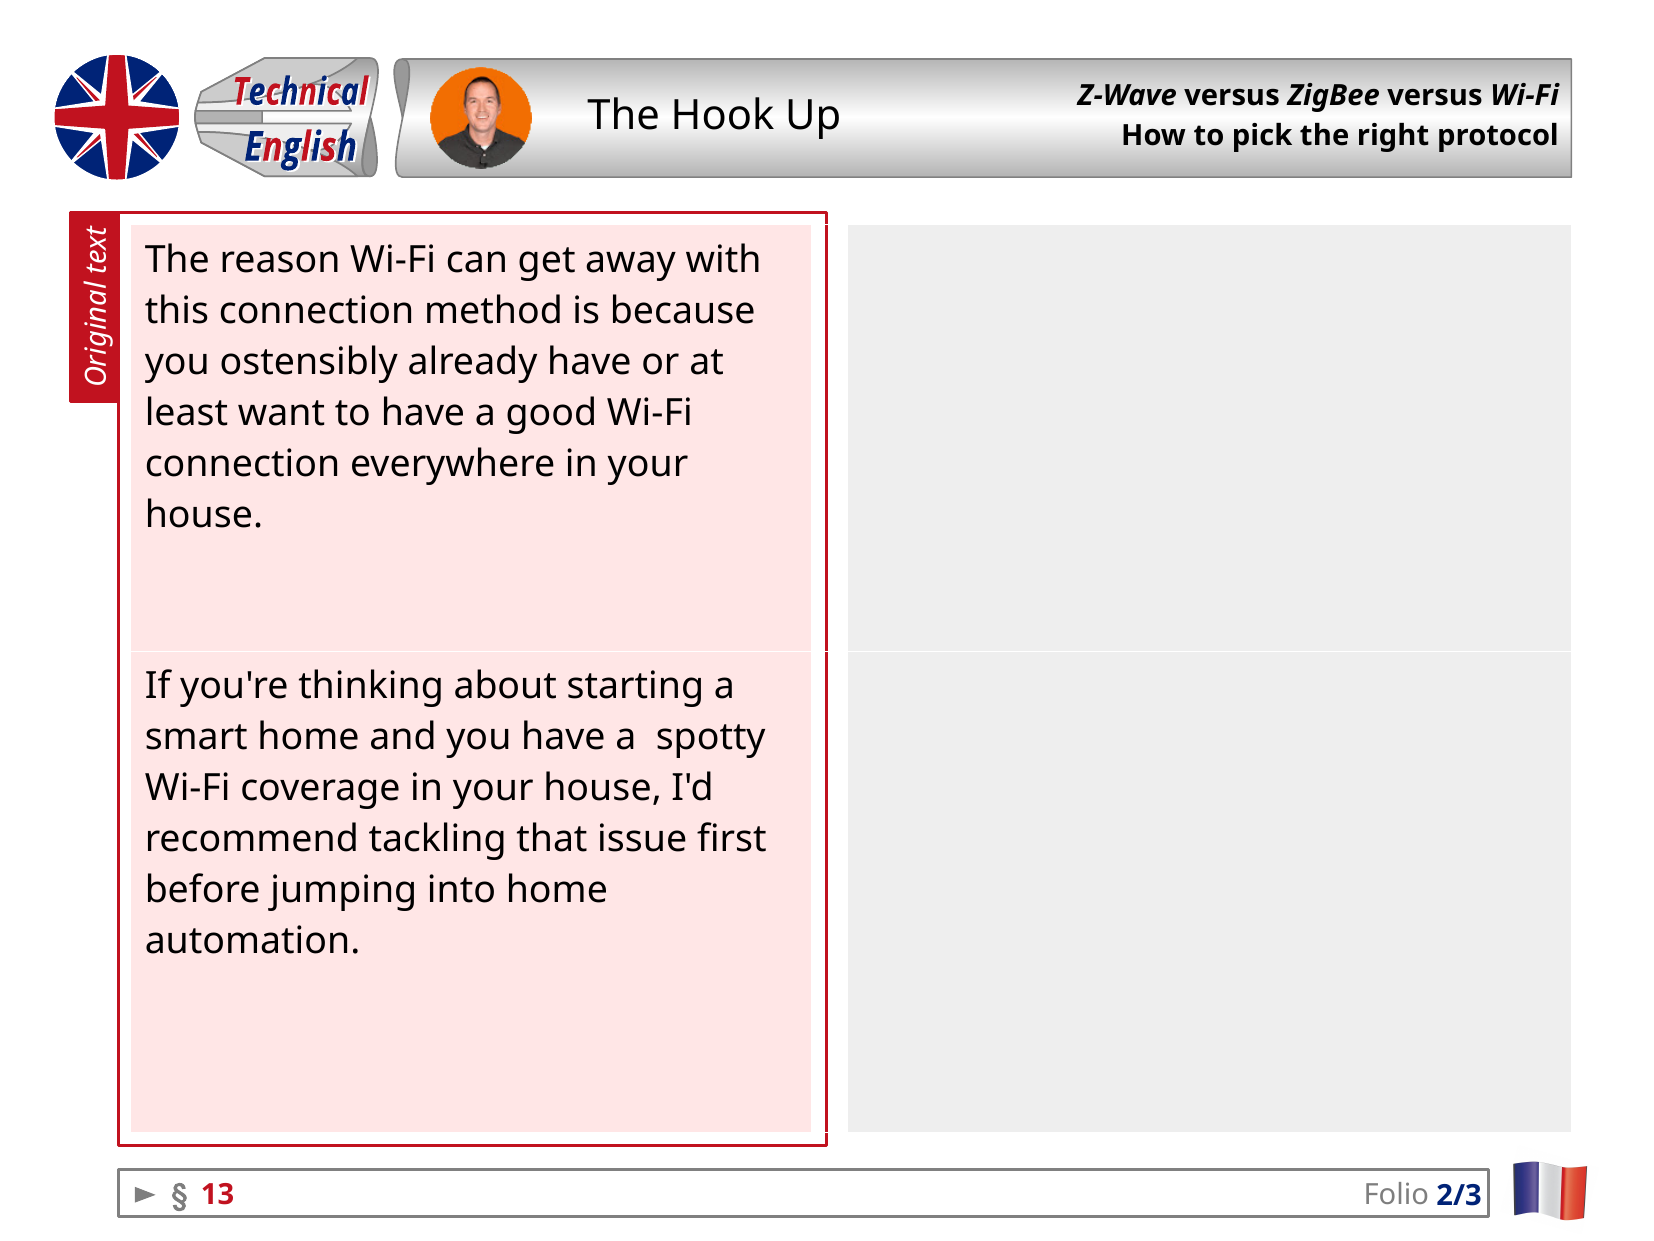

#
| The reason Wi-Fi can get away with this connection method is because you ostensibly already have or at least want to have a good Wi-Fi connection everywhere in your house. | | |
| --- | --- | --- |
| If you're thinking about starting a smart home and you have a spotty Wi-Fi coverage in your house, I'd recommend tackling that issue first before jumping into home automation. | | |
13
2/3